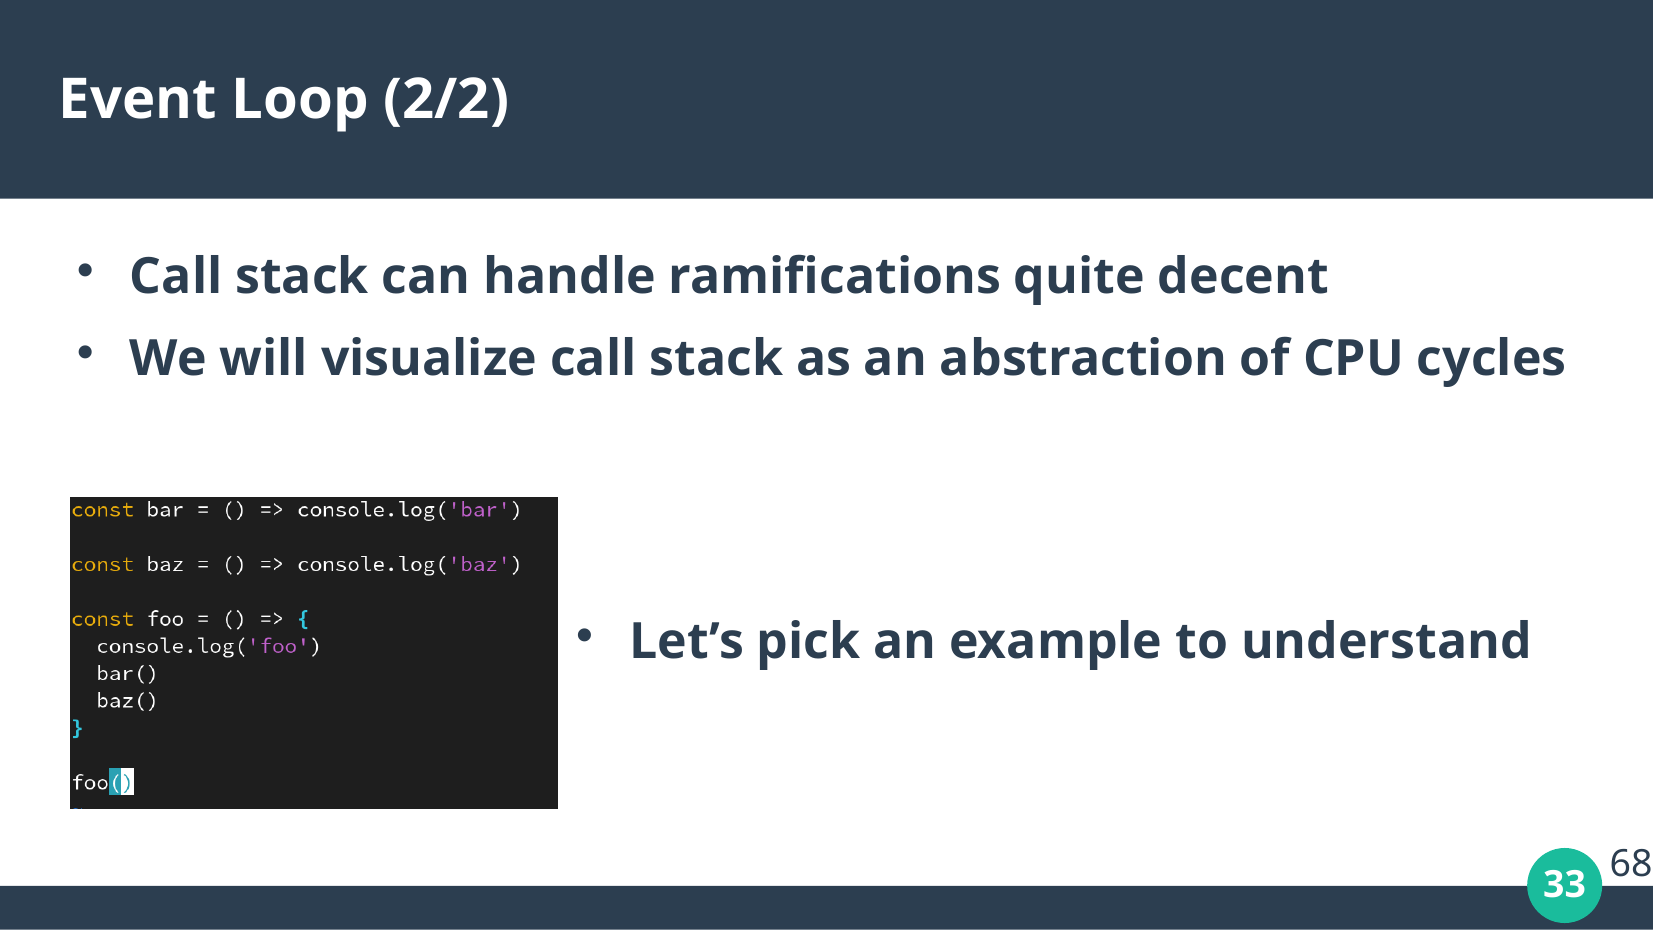

# Event Loop (2/2)
Call stack can handle ramifications quite decent
We will visualize call stack as an abstraction of CPU cycles
Let’s pick an example to understand
68